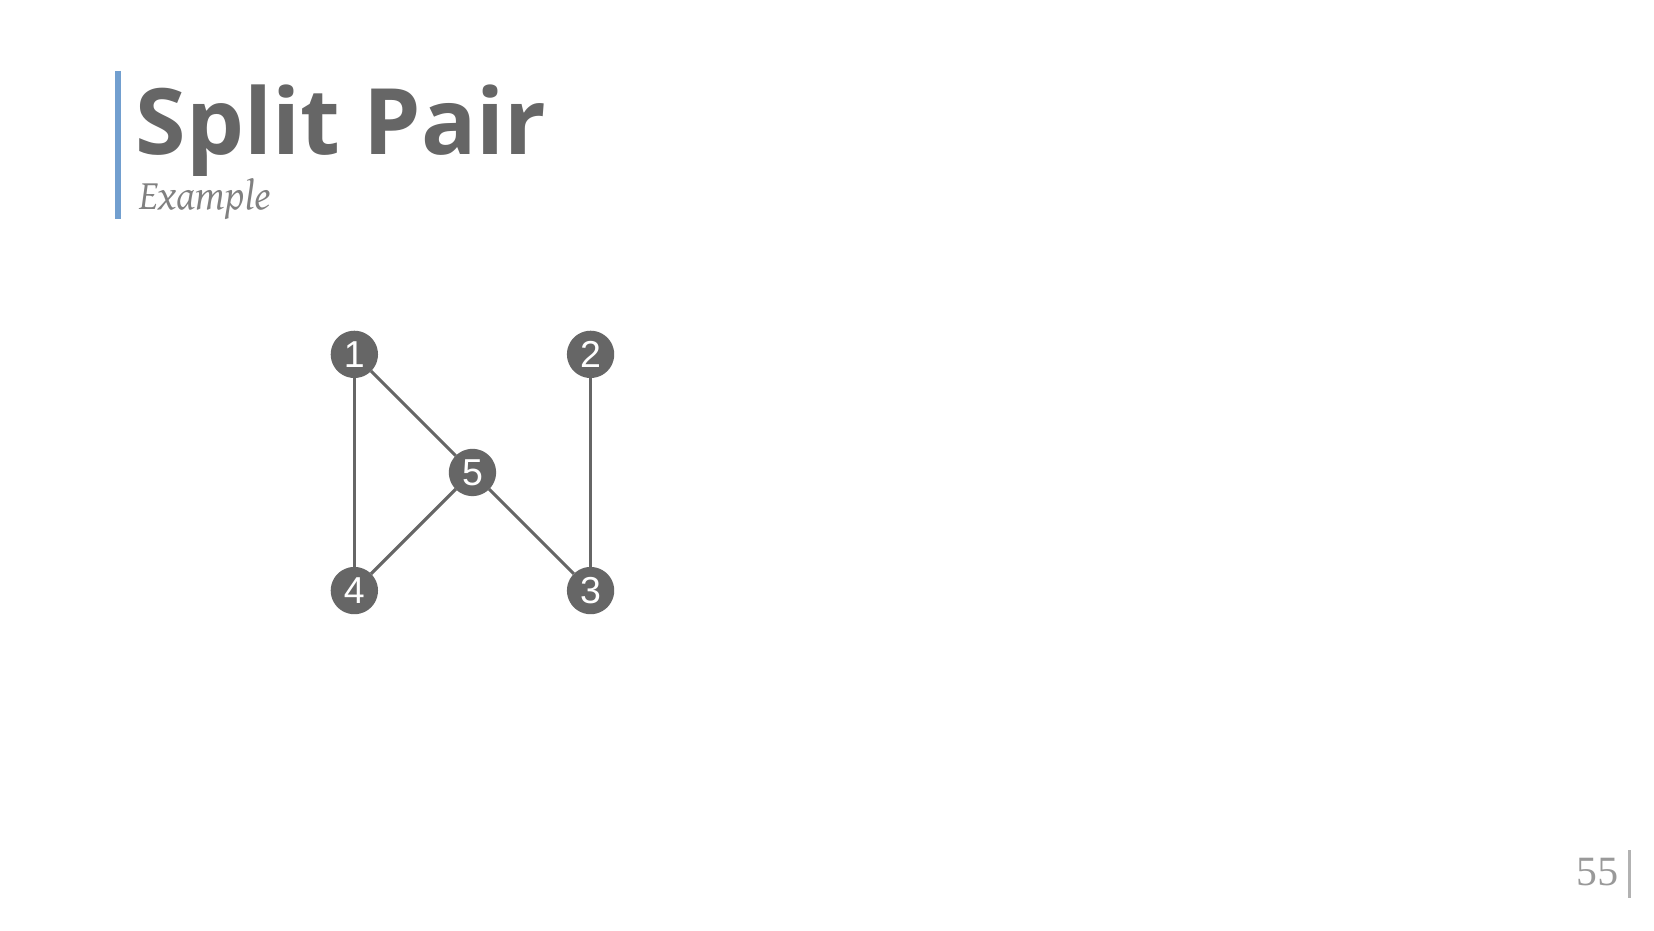

# Split Pair
Example
1
2
5
4
3
55